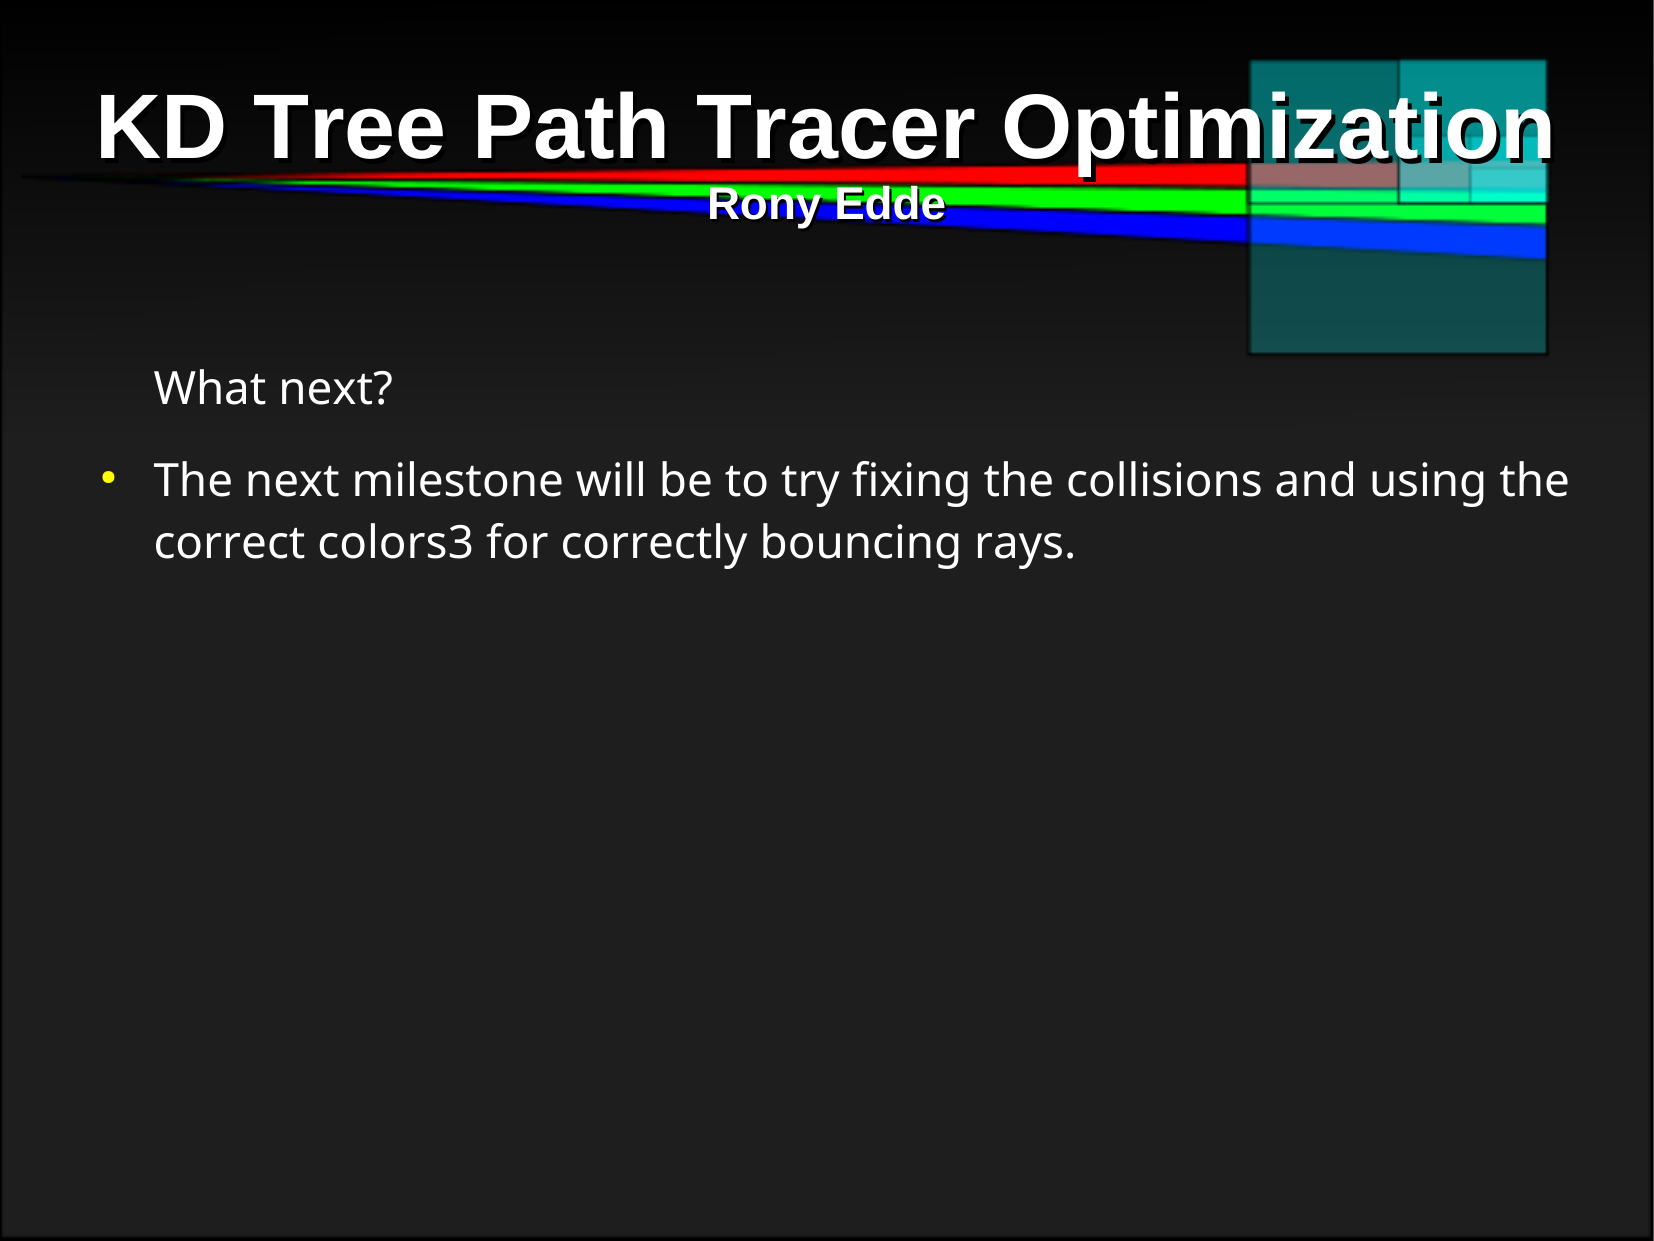

KD Tree Path Tracer Optimization
Rony Edde
# What next?
The next milestone will be to try fixing the collisions and using the correct colors3 for correctly bouncing rays.